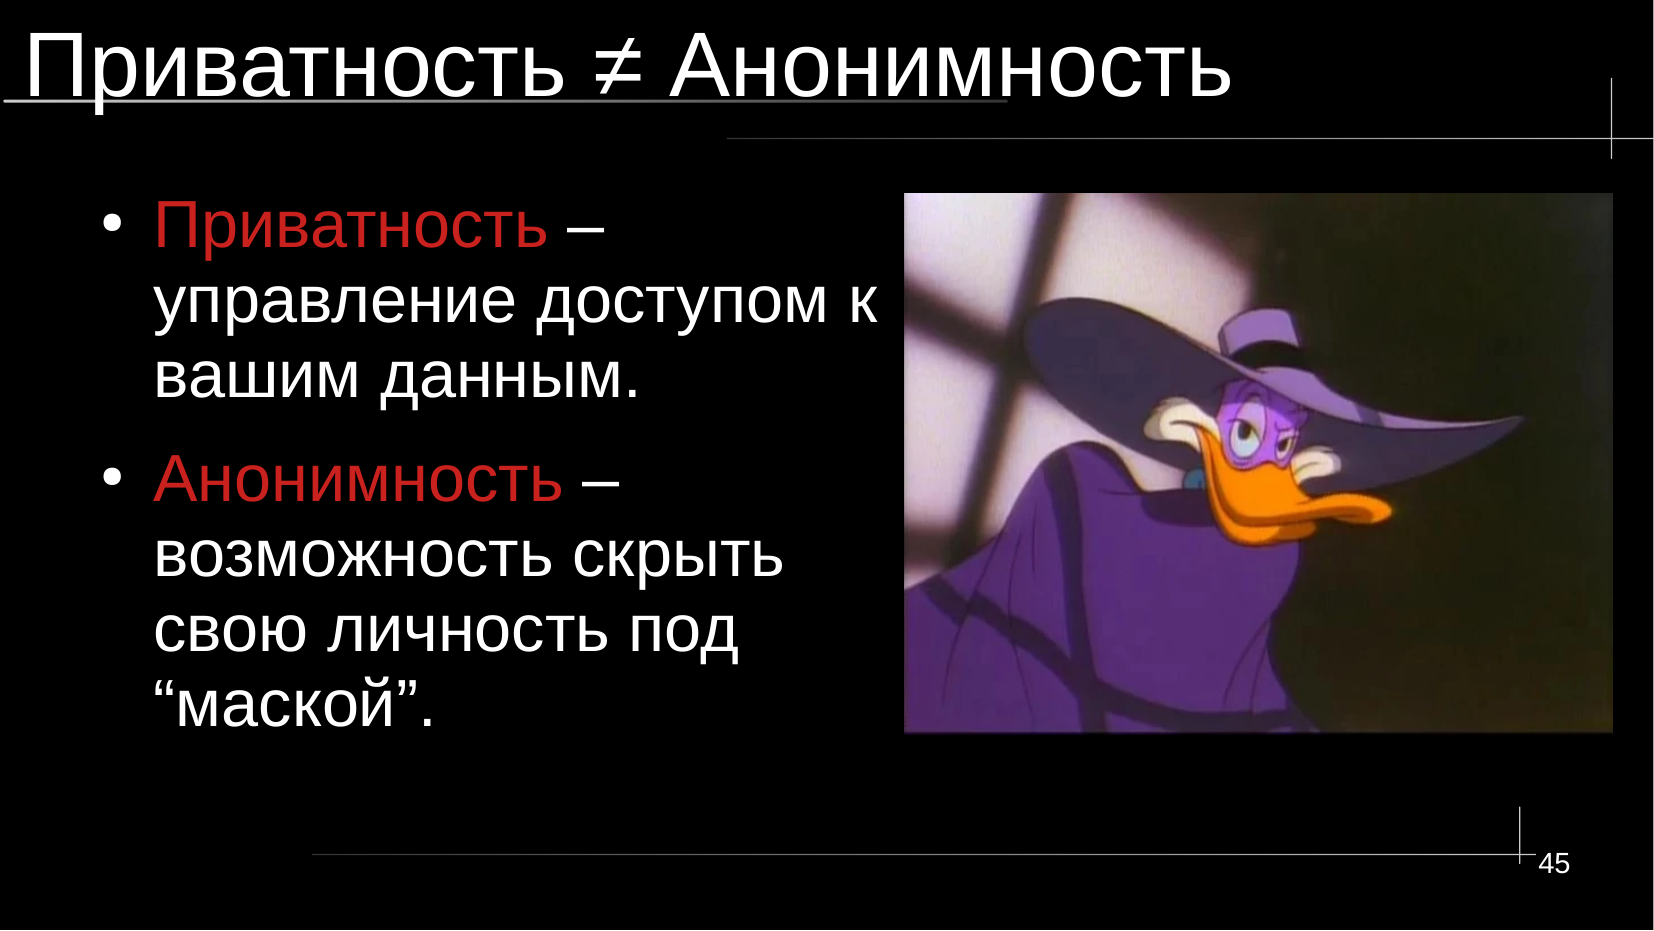

# Приватность ≠ Анонимность
Приватность – управление доступом к вашим данным.
Анонимность – возможность скрыть свою личность под “маской”.
45